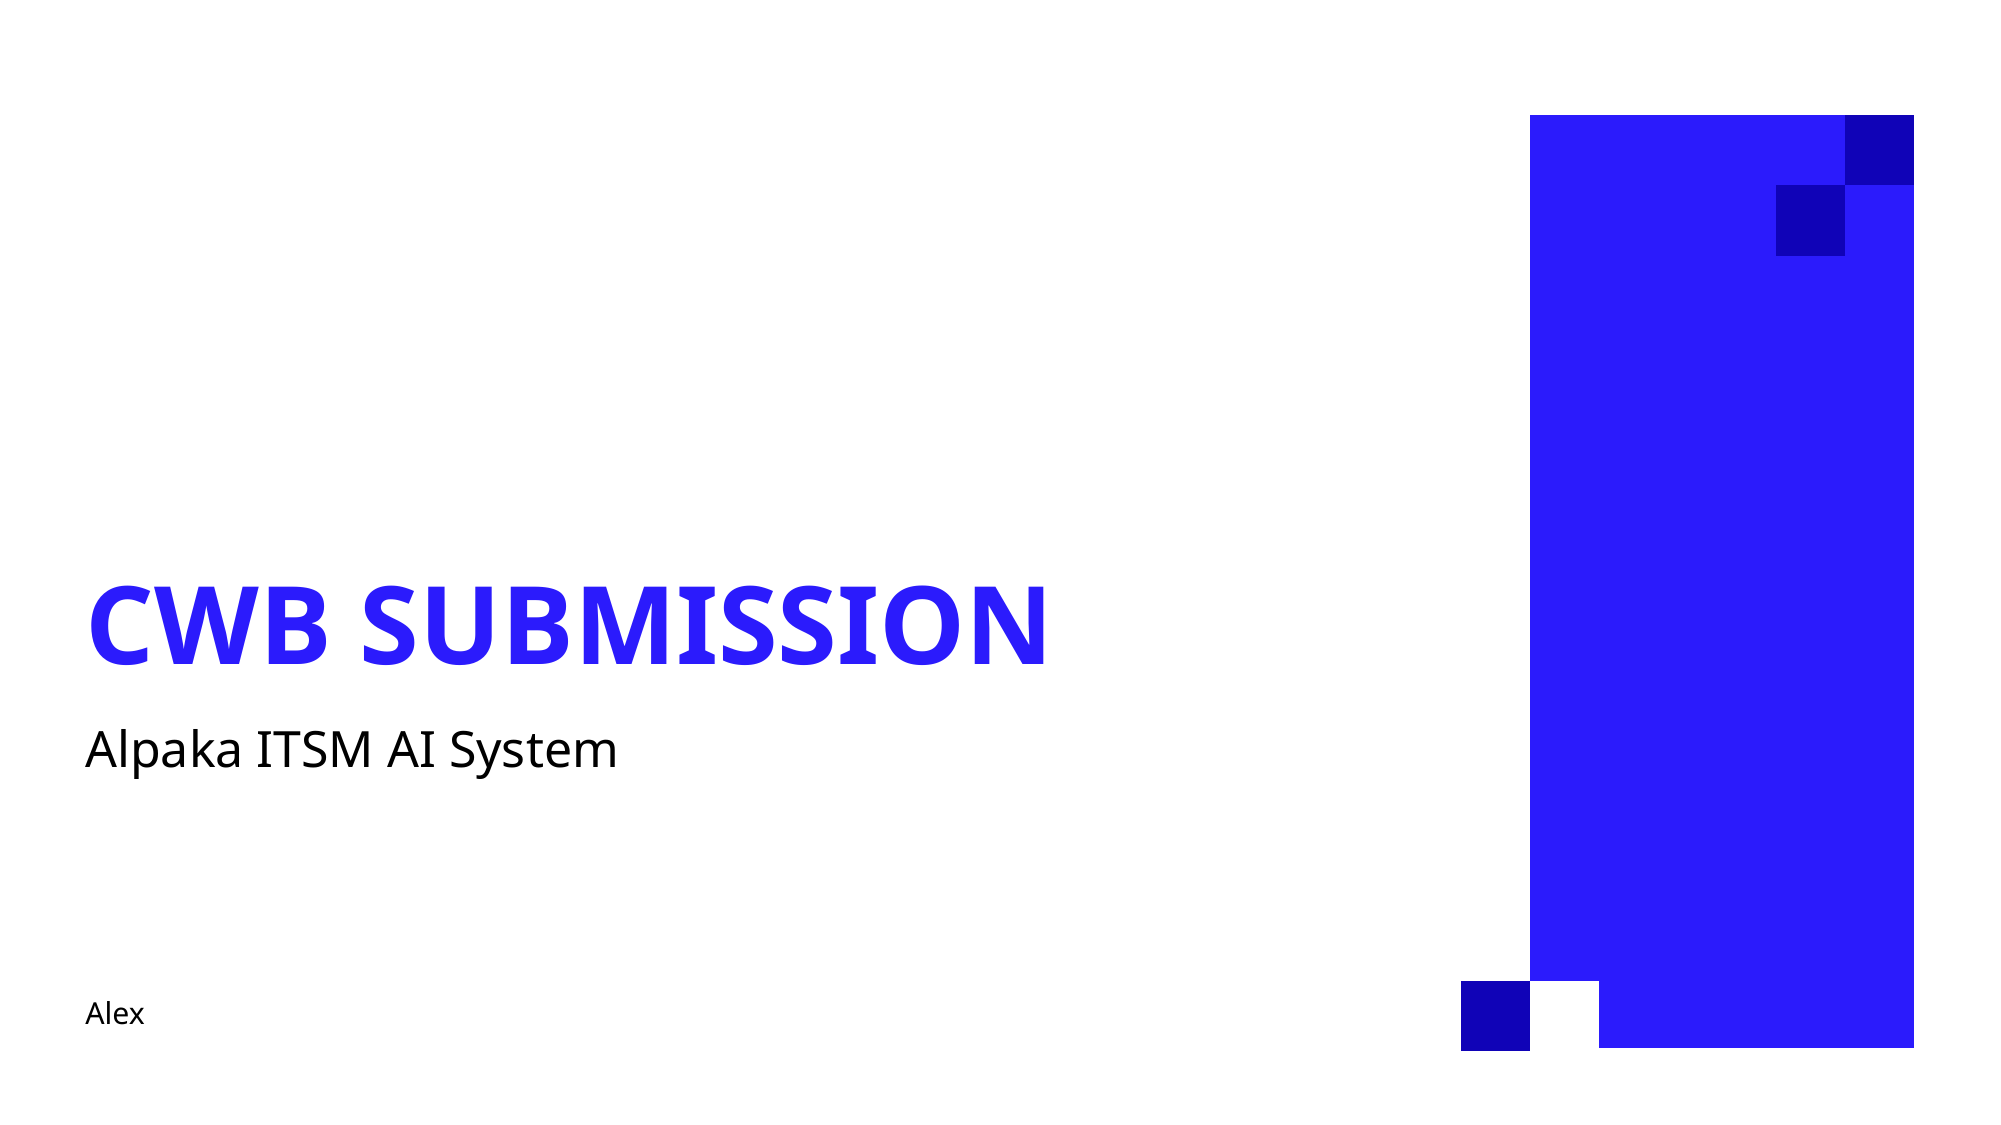

# CWB SUBMISSION
Alpaka ITSM AI System
Alex